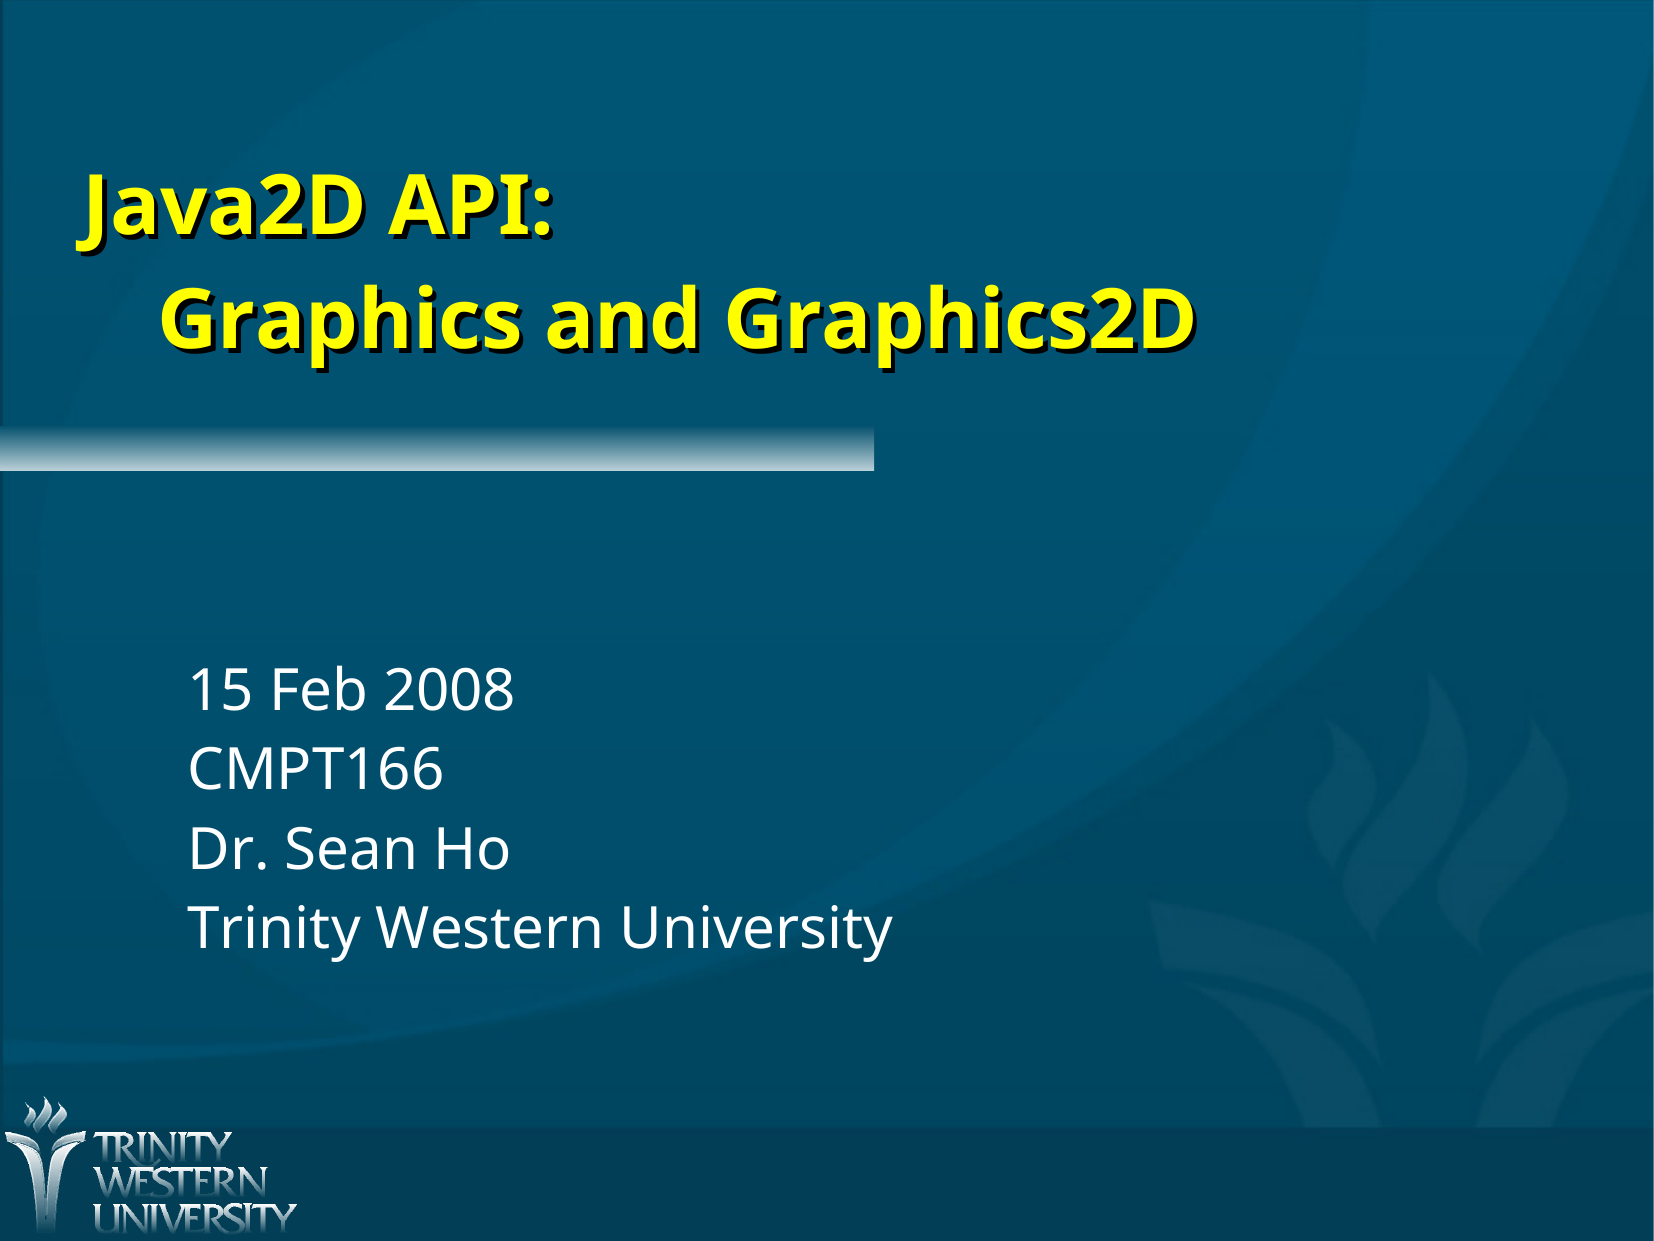

# Java2D API: Graphics and Graphics2D
15 Feb 2008
CMPT166
Dr. Sean Ho
Trinity Western University